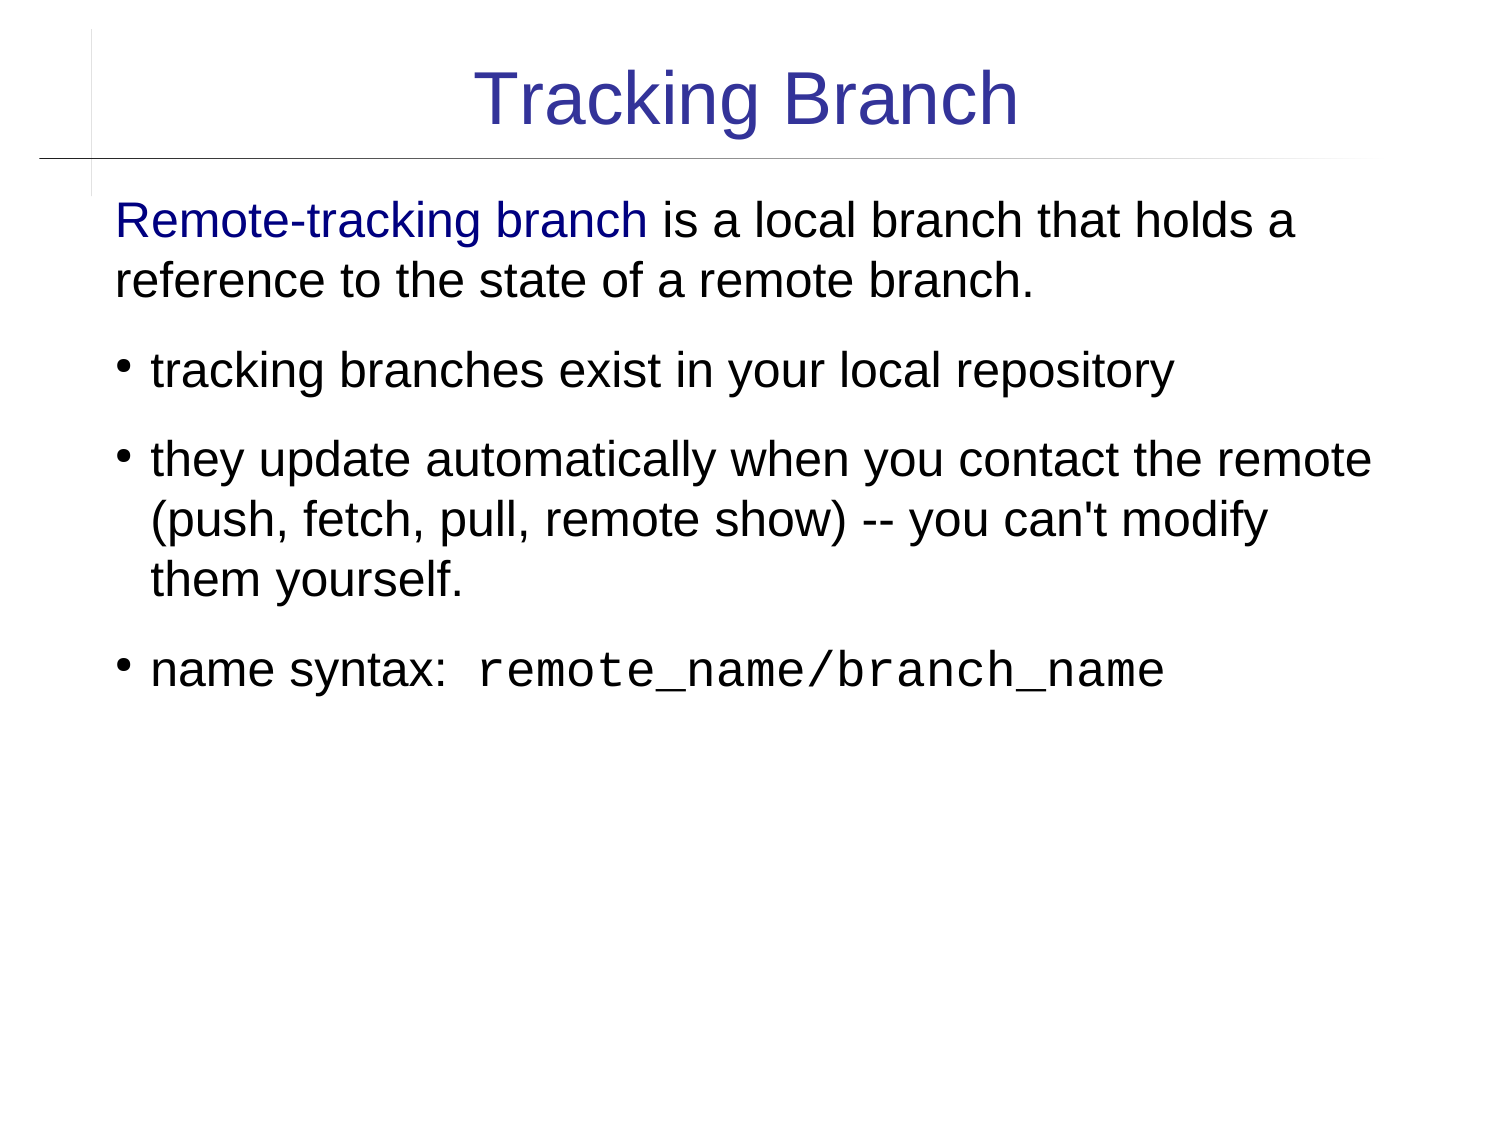

# Tracking Branch
Remote-tracking branch is a local branch that holds a reference to the state of a remote branch.
tracking branches exist in your local repository
they update automatically when you contact the remote (push, fetch, pull, remote show) -- you can't modify them yourself.
name syntax: remote_name/branch_name